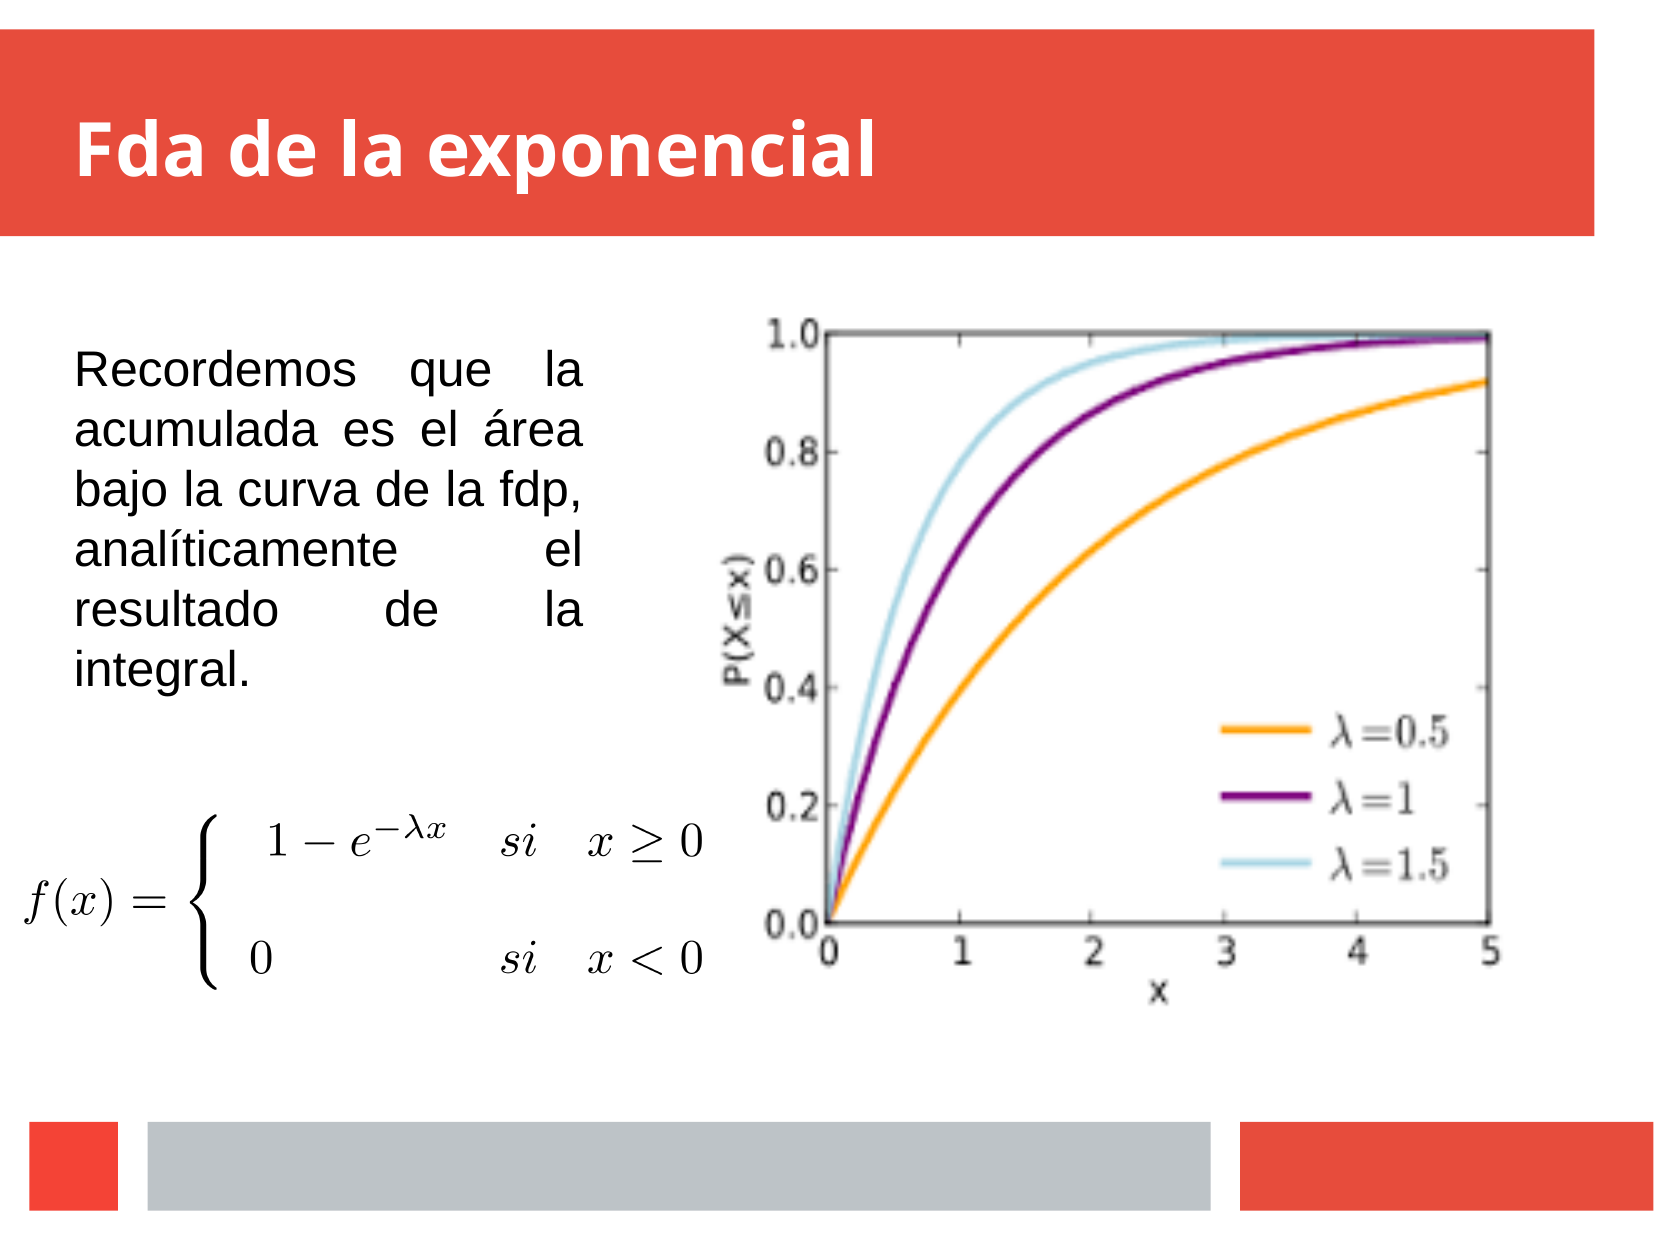

# Fda de la exponencial
Recordemos que la acumulada es el área bajo la curva de la fdp, analíticamente el resultado de la integral.